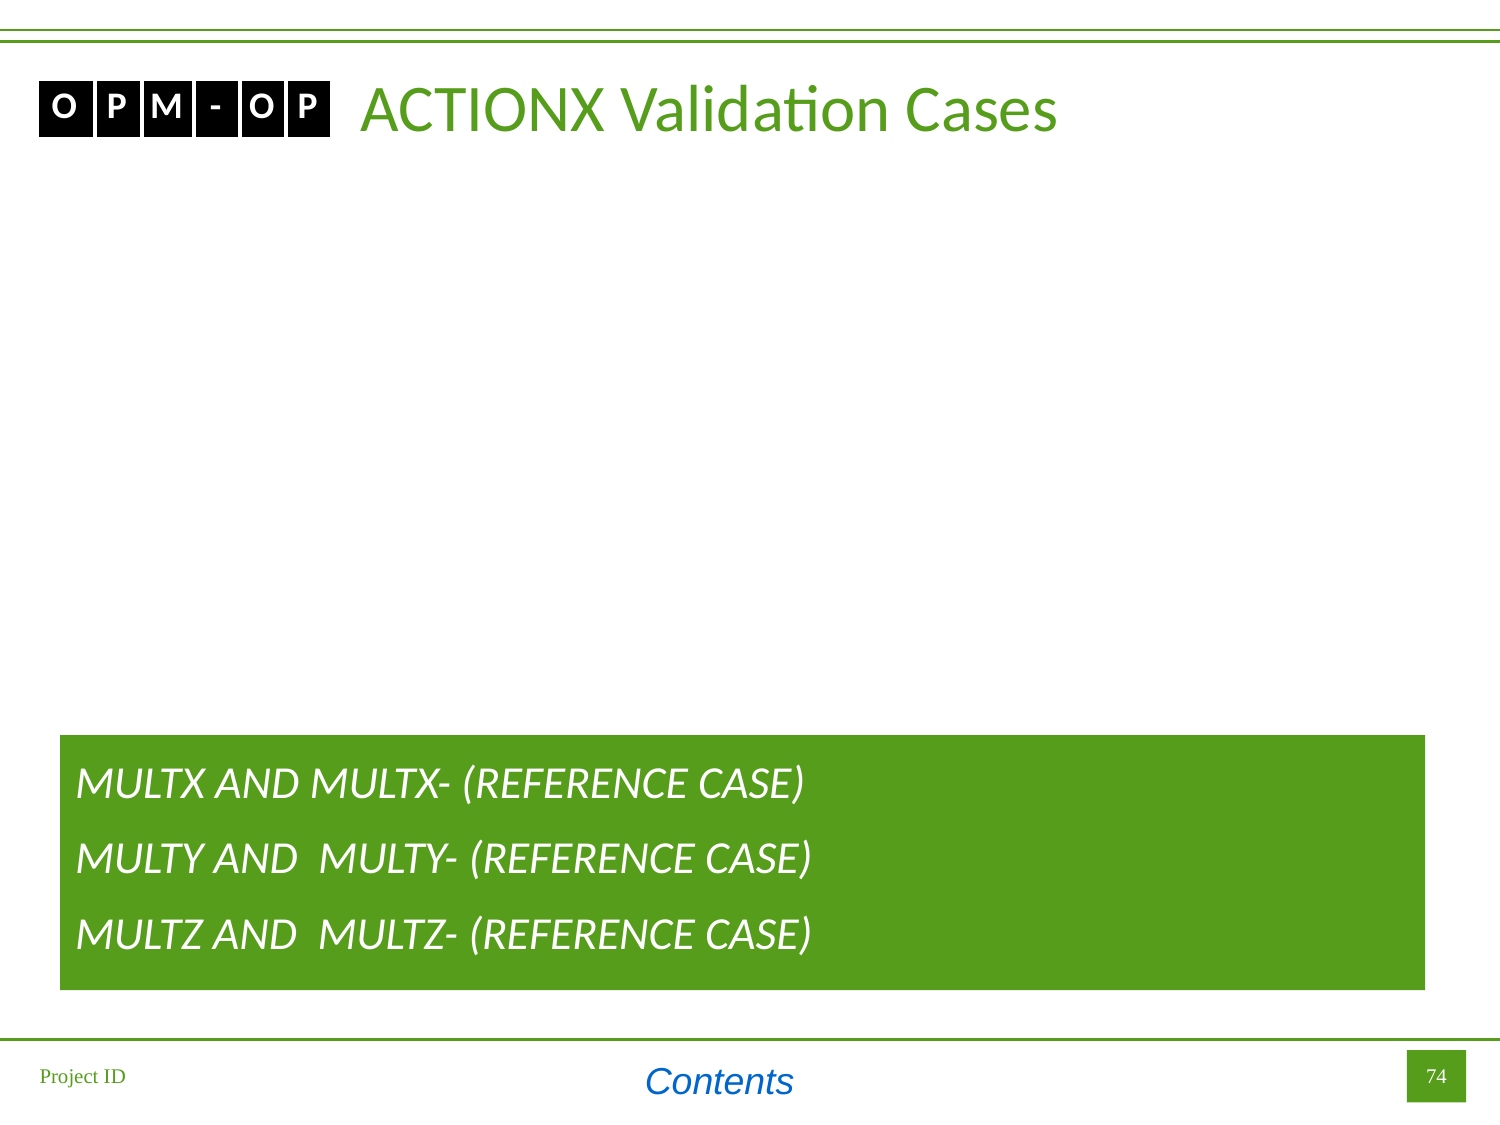

# ACTIONX Validation Cases
MULTX AND MULTX- (Reference Case)
MULTY and multy- (reference case)
MULTz and MULTZ- (reference Case)
Project ID
74